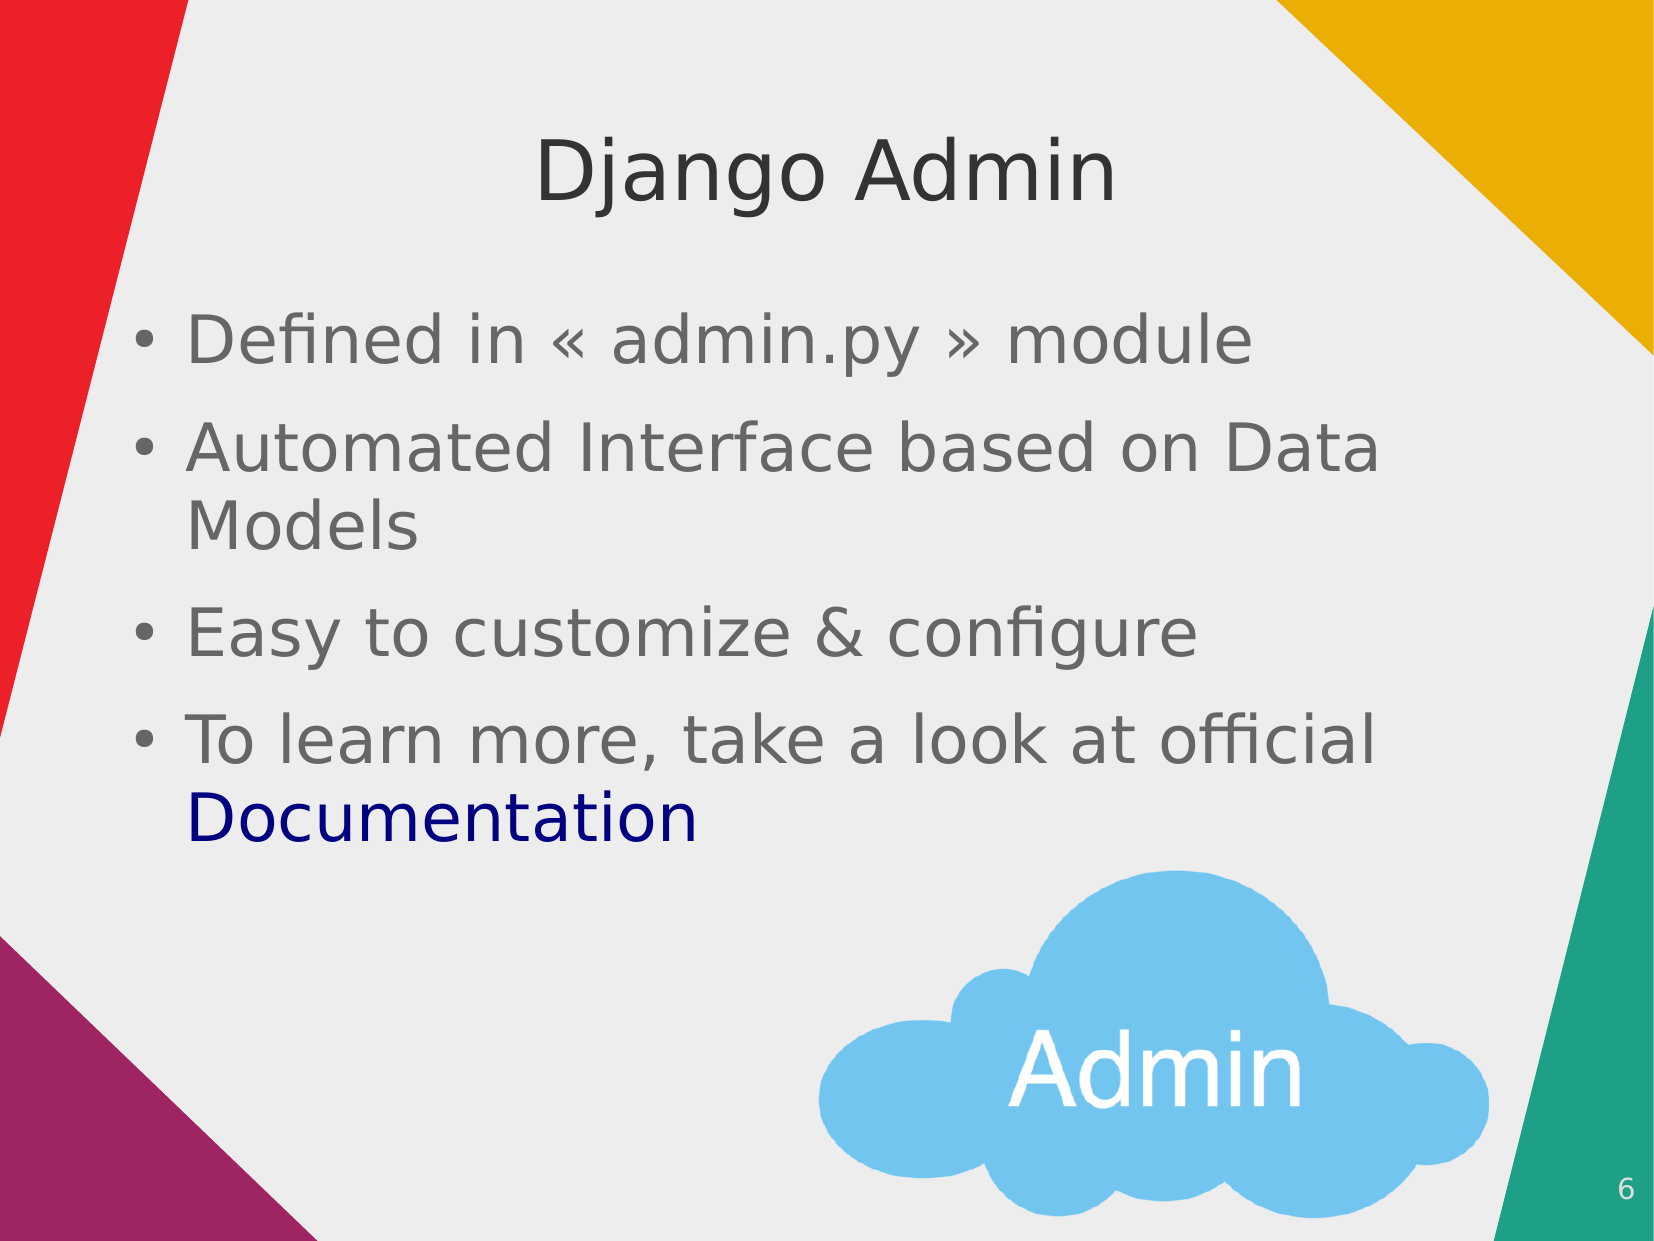

# Django Admin
Defined in « admin.py » module
Automated Interface based on Data Models
Easy to customize & configure
To learn more, take a look at official Documentation
6